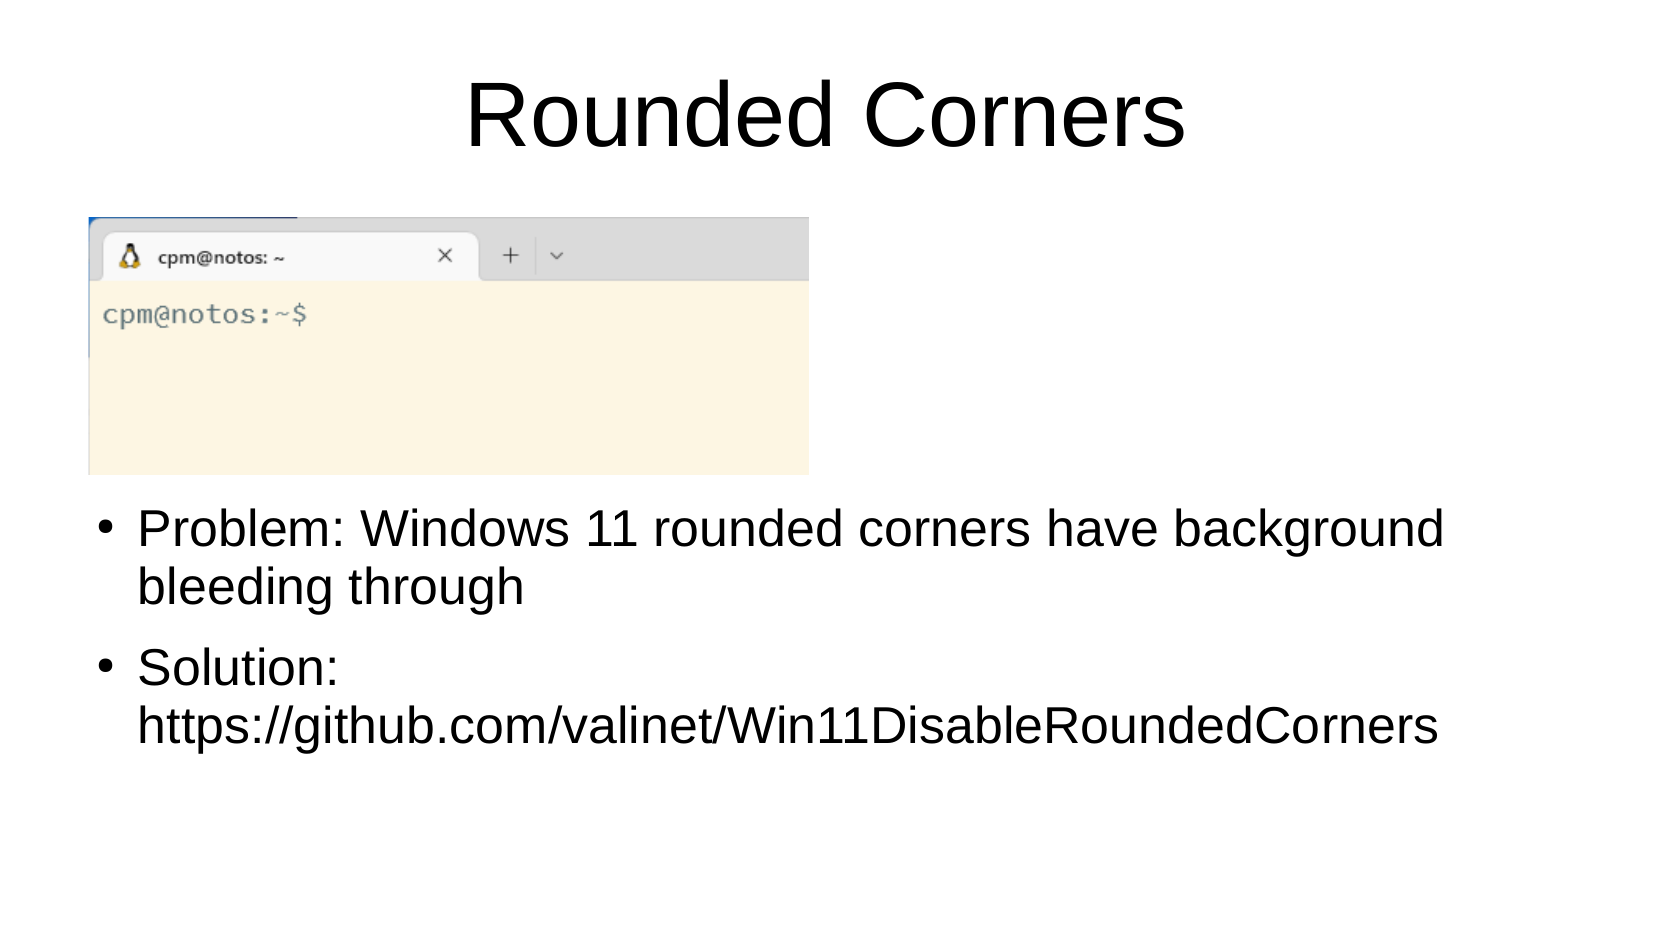

# Rounded Corners
Problem: Windows 11 rounded corners have background bleeding through
Solution: https://github.com/valinet/Win11DisableRoundedCorners